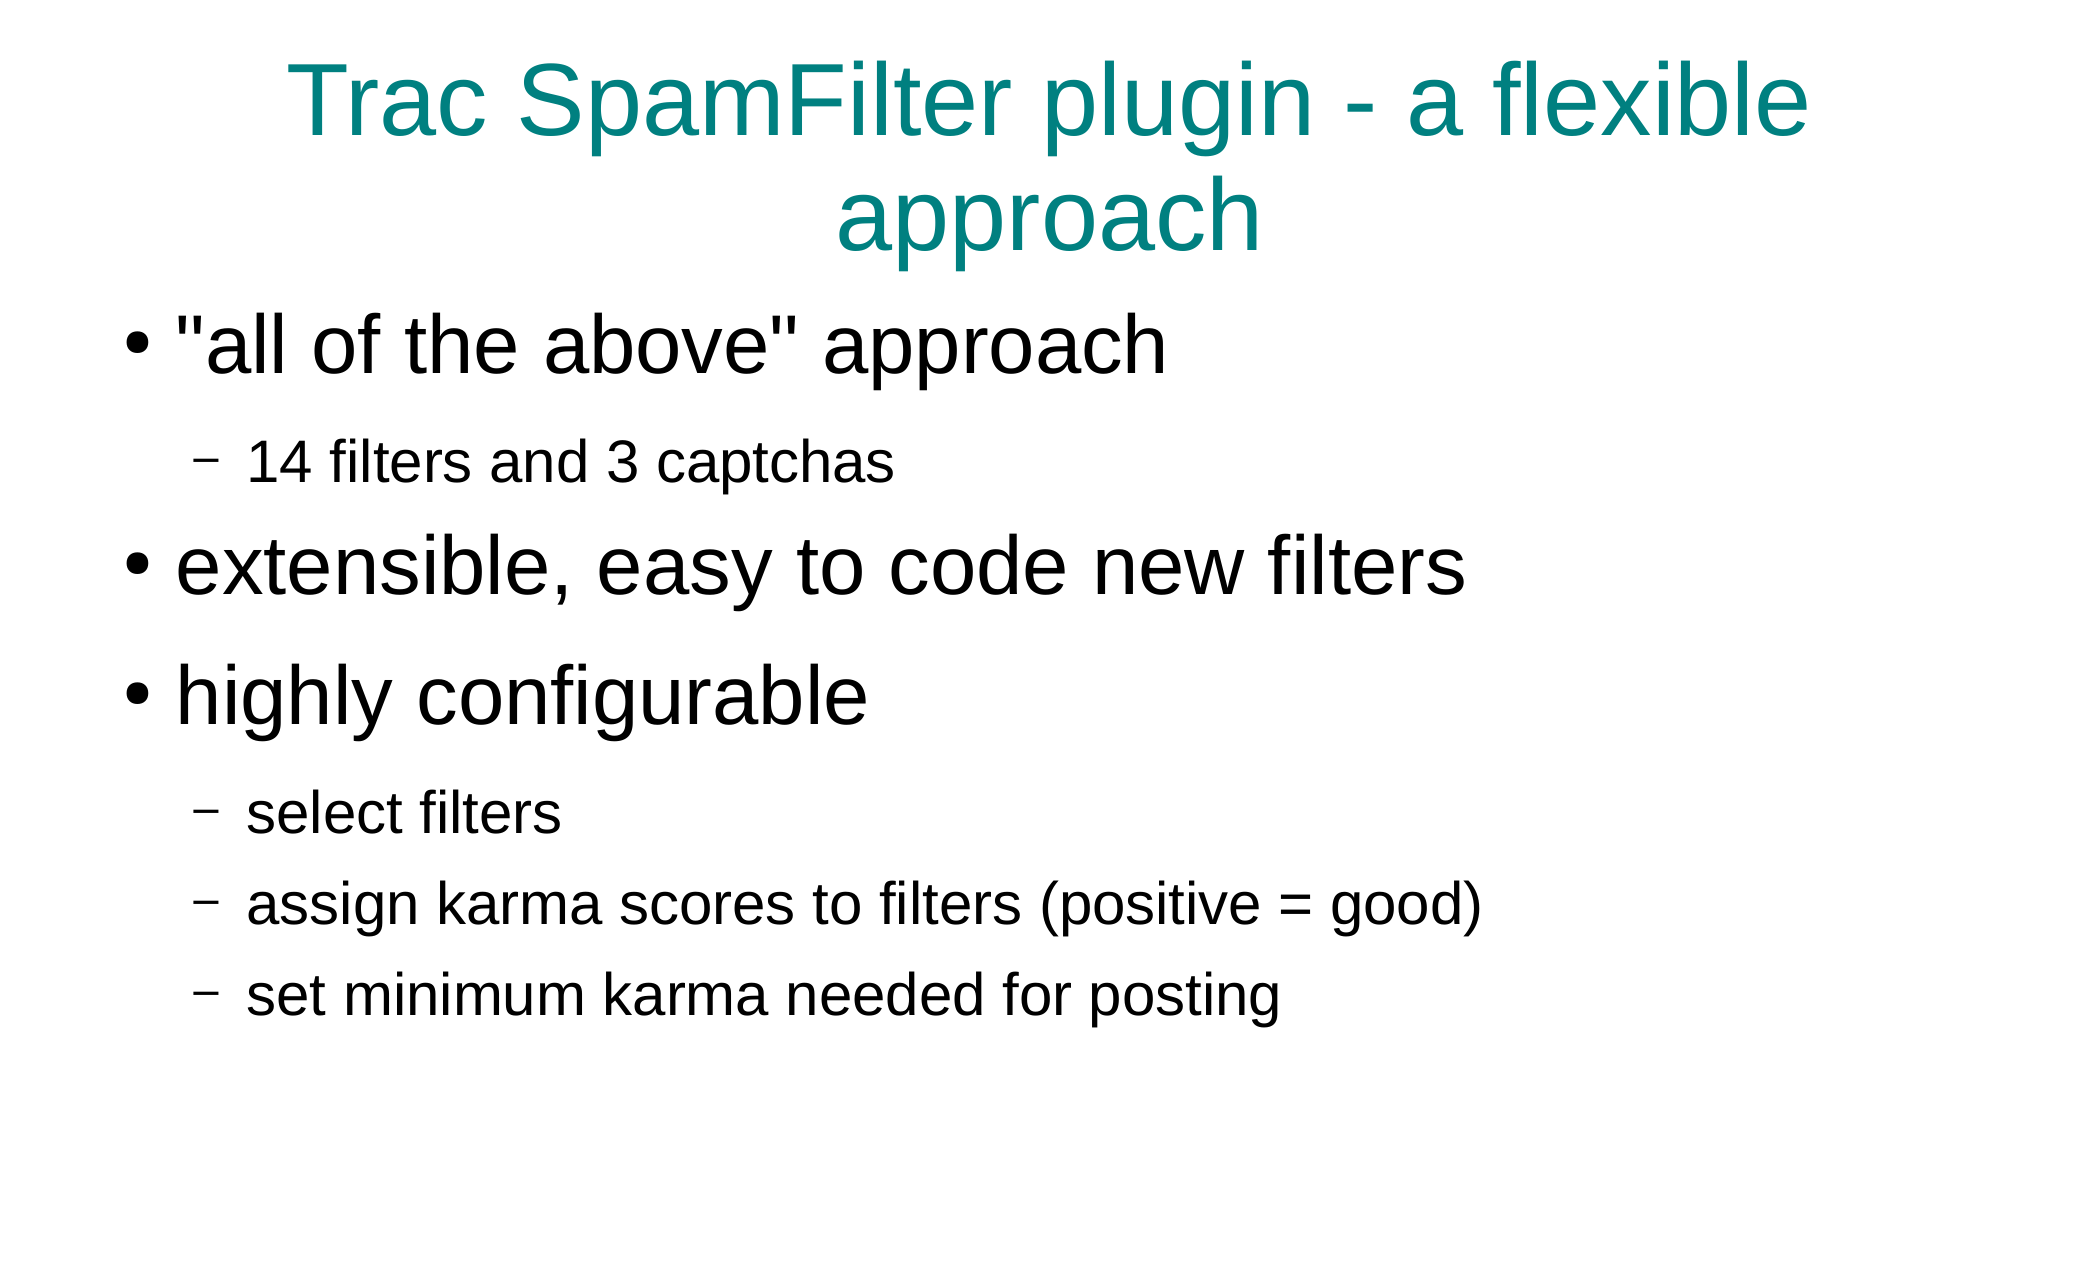

# Trac SpamFilter plugin - a flexible approach
"all of the above" approach
14 filters and 3 captchas
extensible, easy to code new filters
highly configurable
select filters
assign karma scores to filters (positive = good)
set minimum karma needed for posting